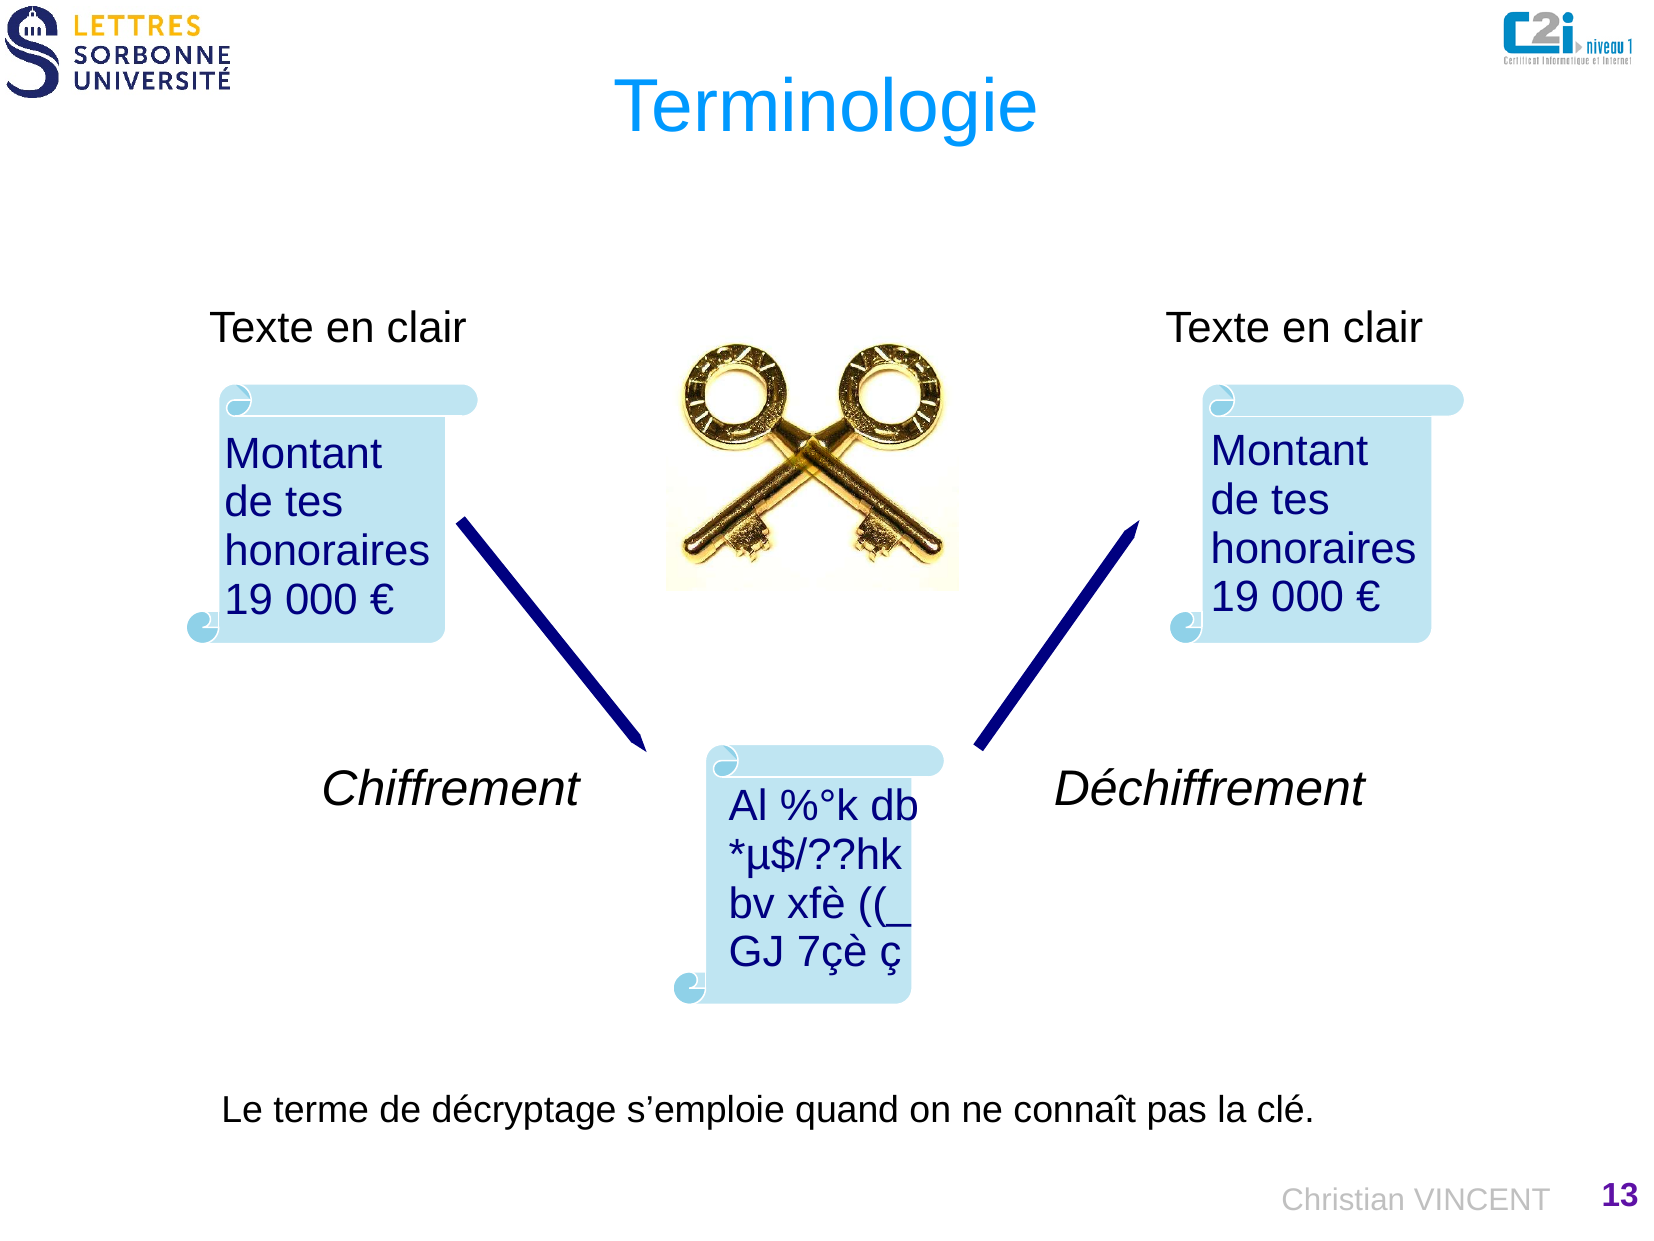

# Terminologie
Texte en clair
Texte en clair
Montant de tes honoraires19 000 €
Montant de tes honoraires19 000 €
Chiffrement
Déchiffrement
Al %°k db *µ$/??hk bv xfè ((_ GJ 7çè ç
Le terme de décryptage s’emploie quand on ne connaît pas la clé.